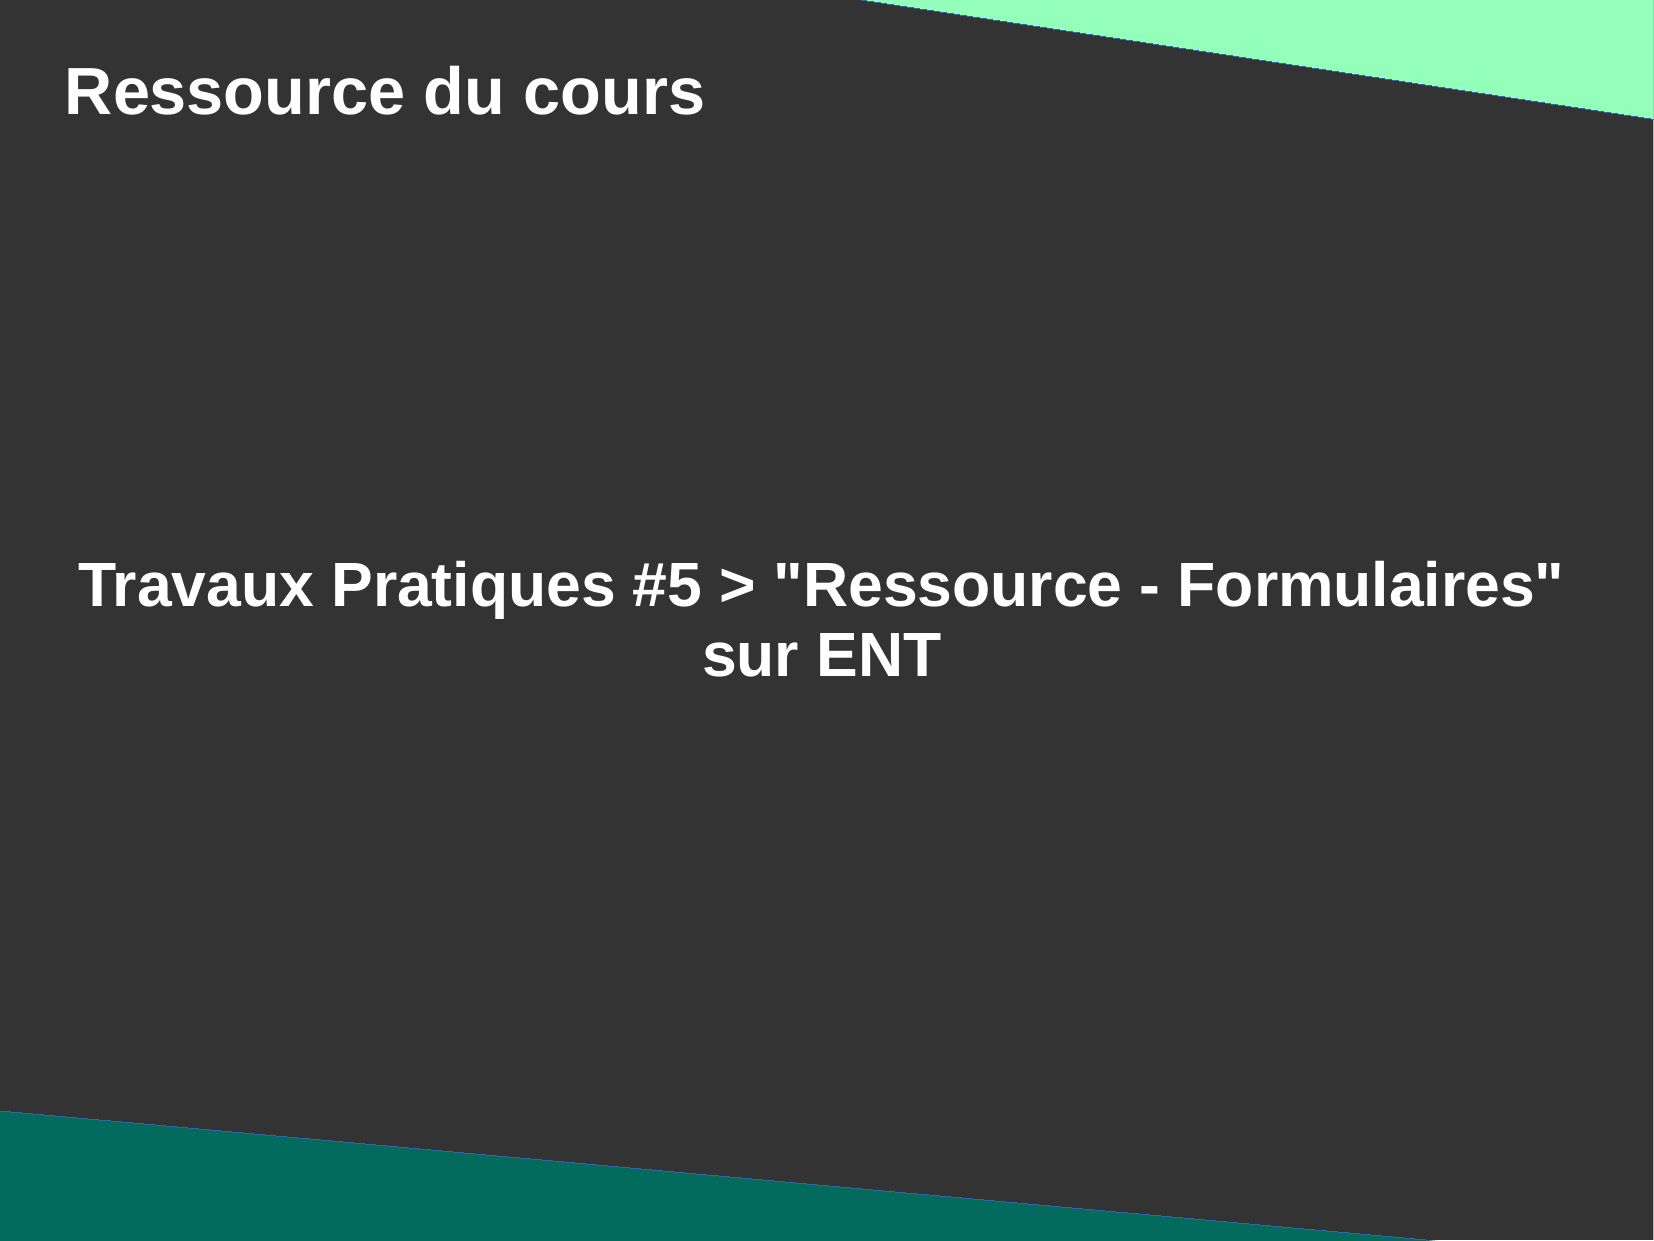

# Ressource du cours
Travaux Pratiques #5 > "Ressource - Formulaires" sur ENT